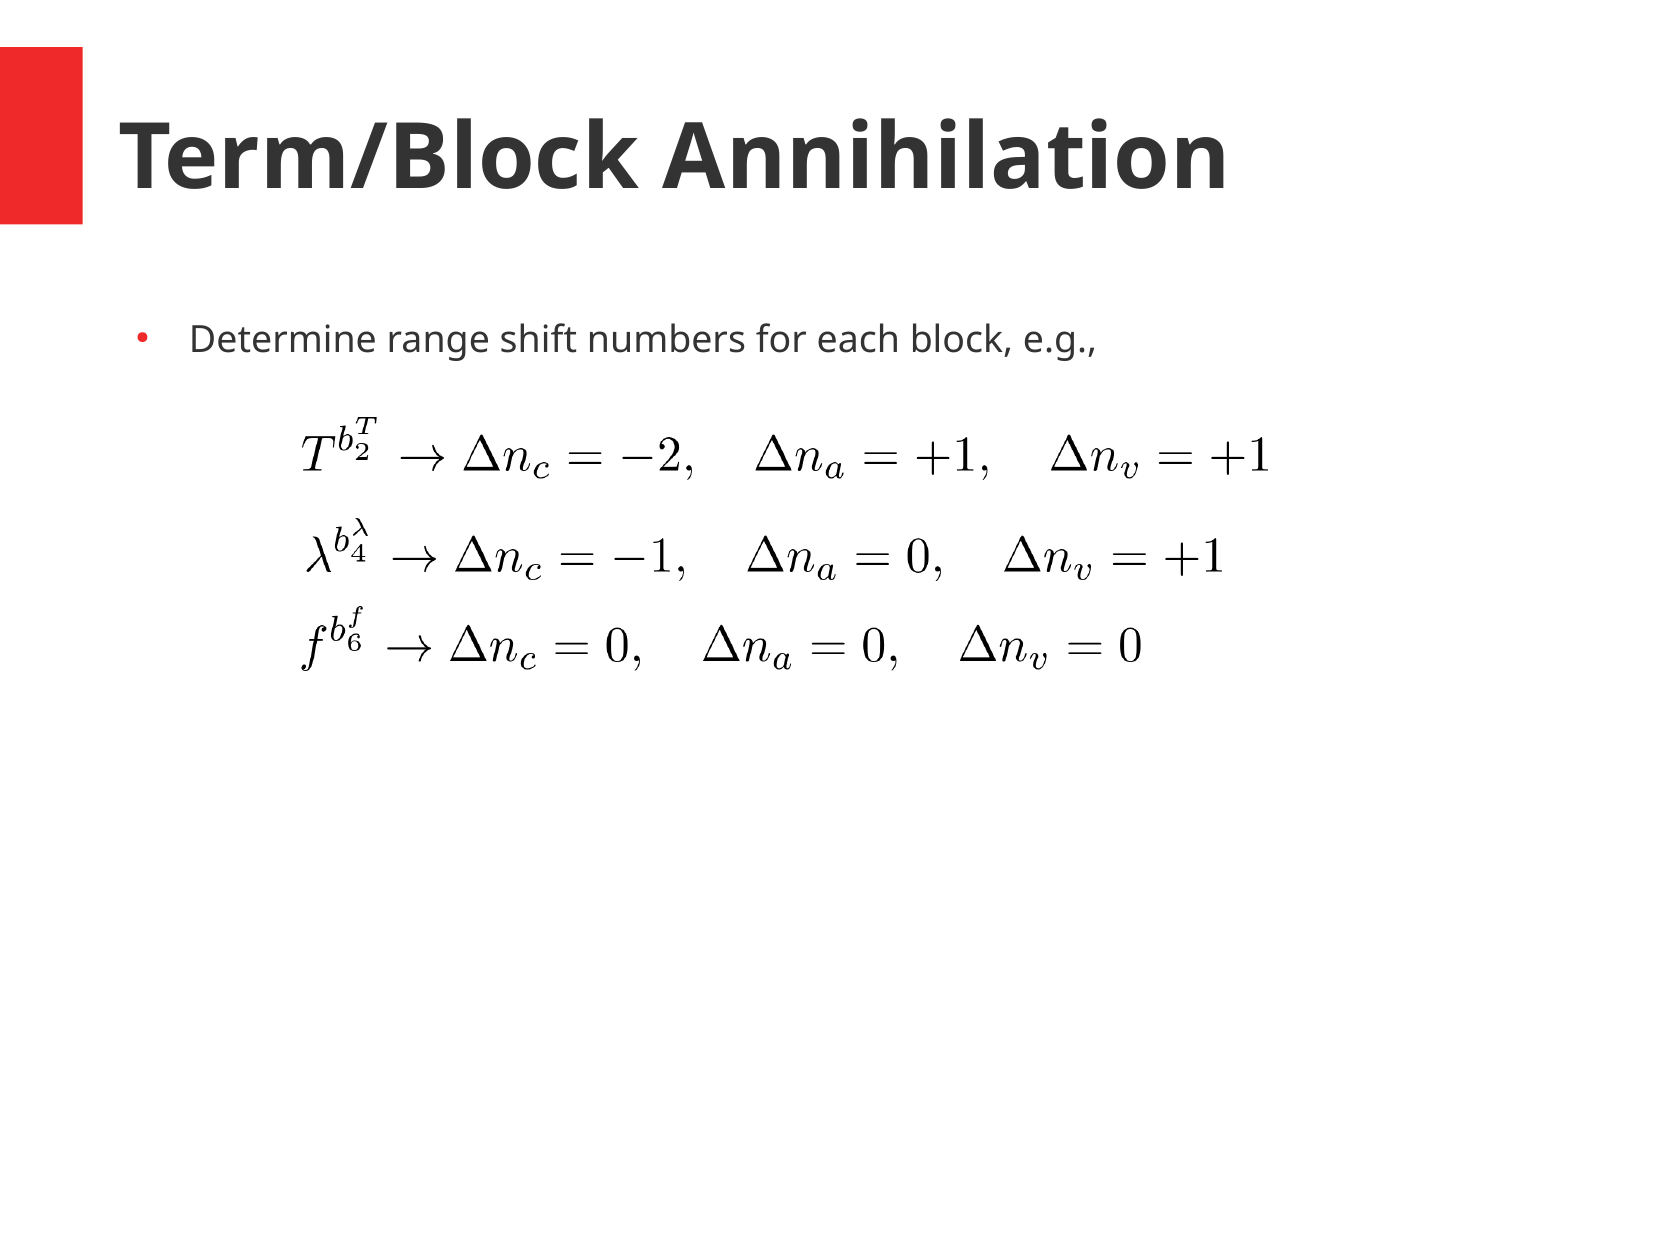

# Term/Block Annihilation
Determine range shift numbers for each block, e.g.,